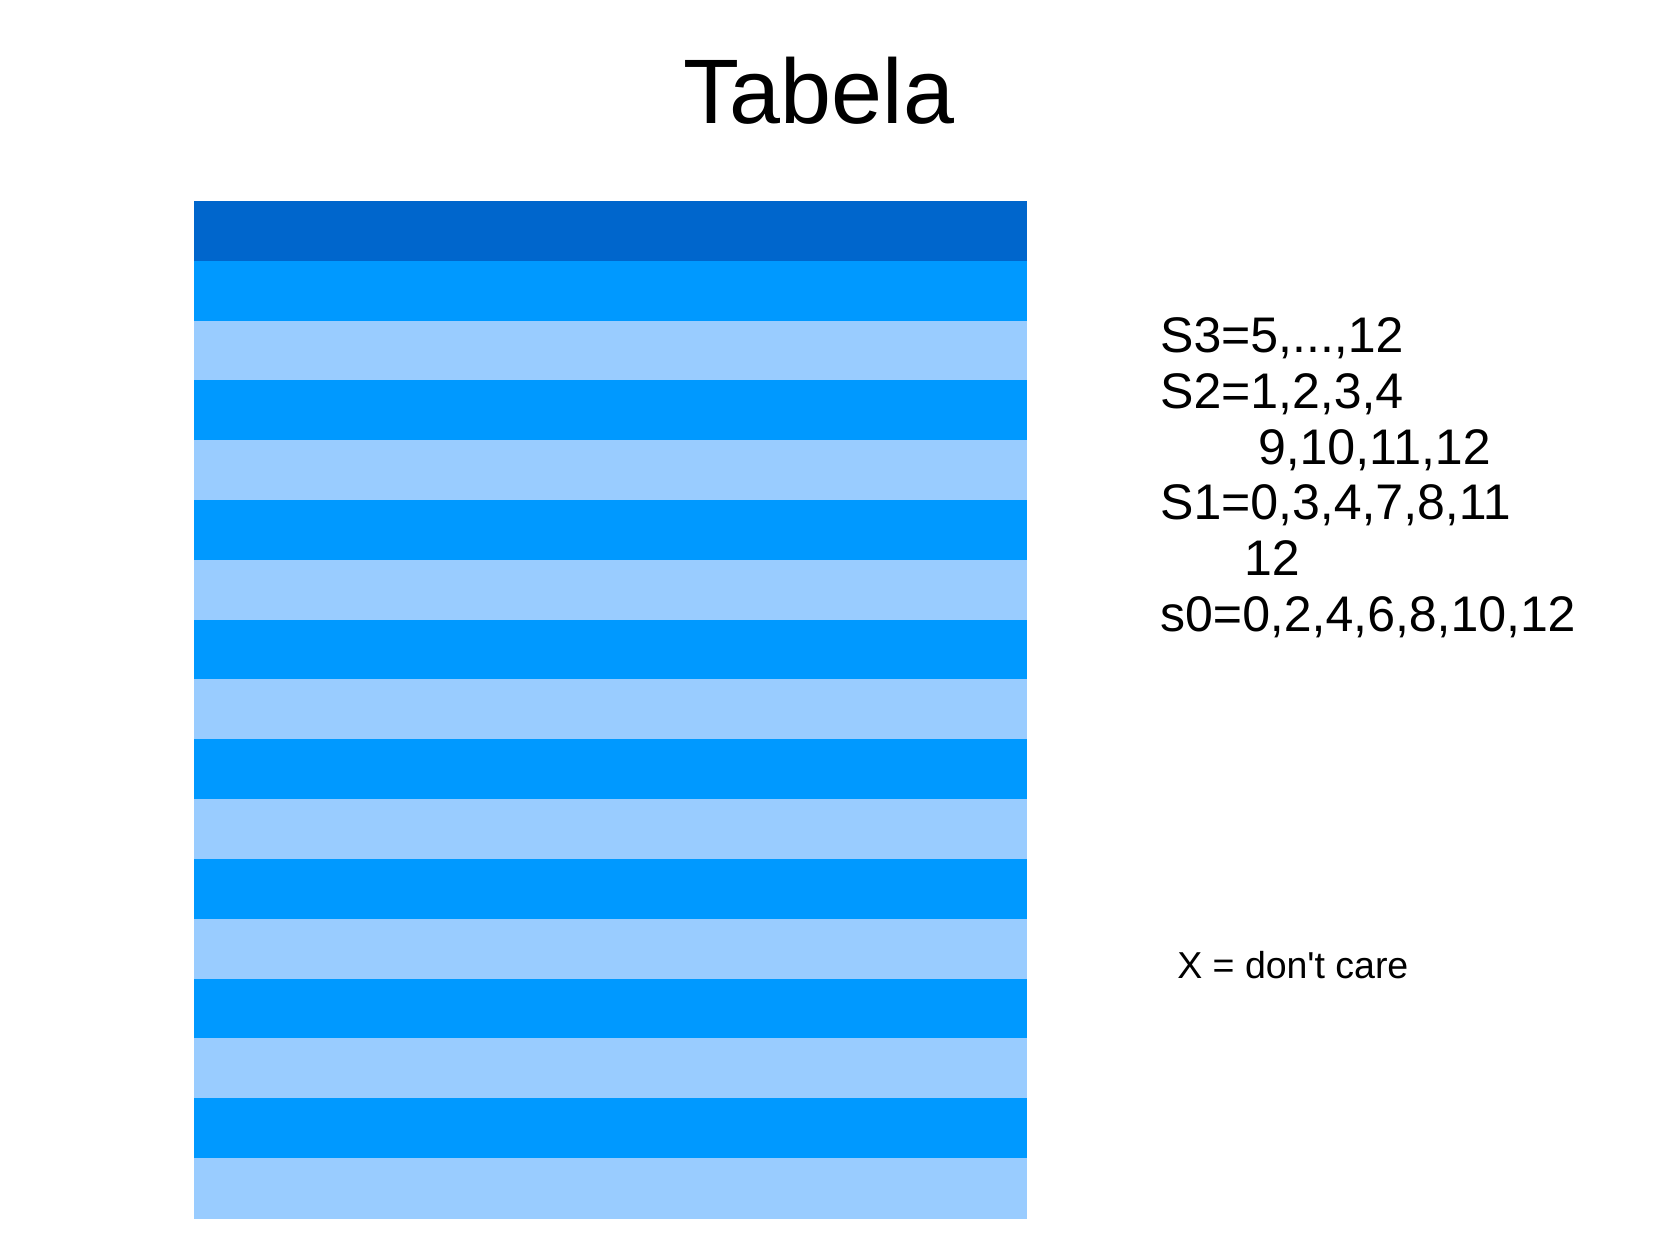

# Tabela
| | | | | | | | | | |
| --- | --- | --- | --- | --- | --- | --- | --- | --- | --- |
| | | | | | | | | | |
| | | | | | | | | | |
| | | | | | | | | | |
| | | | | | | | | | |
| | | | | | | | | | |
| | | | | | | | | | |
| | | | | | | | | | |
| | | | | | | | | | |
| | | | | | | | | | |
| | | | | | | | | | |
| | | | | | | | | | |
| | | | | | | | | | |
| | | | | | | | | | |
| | | | | | | | | | |
| | | | | | | | | | |
| | | | | | | | | | |
S3=5,...,12
S2=1,2,3,4
 9,10,11,12
S1=0,3,4,7,8,11
 12
s0=0,2,4,6,8,10,12
X = don't care